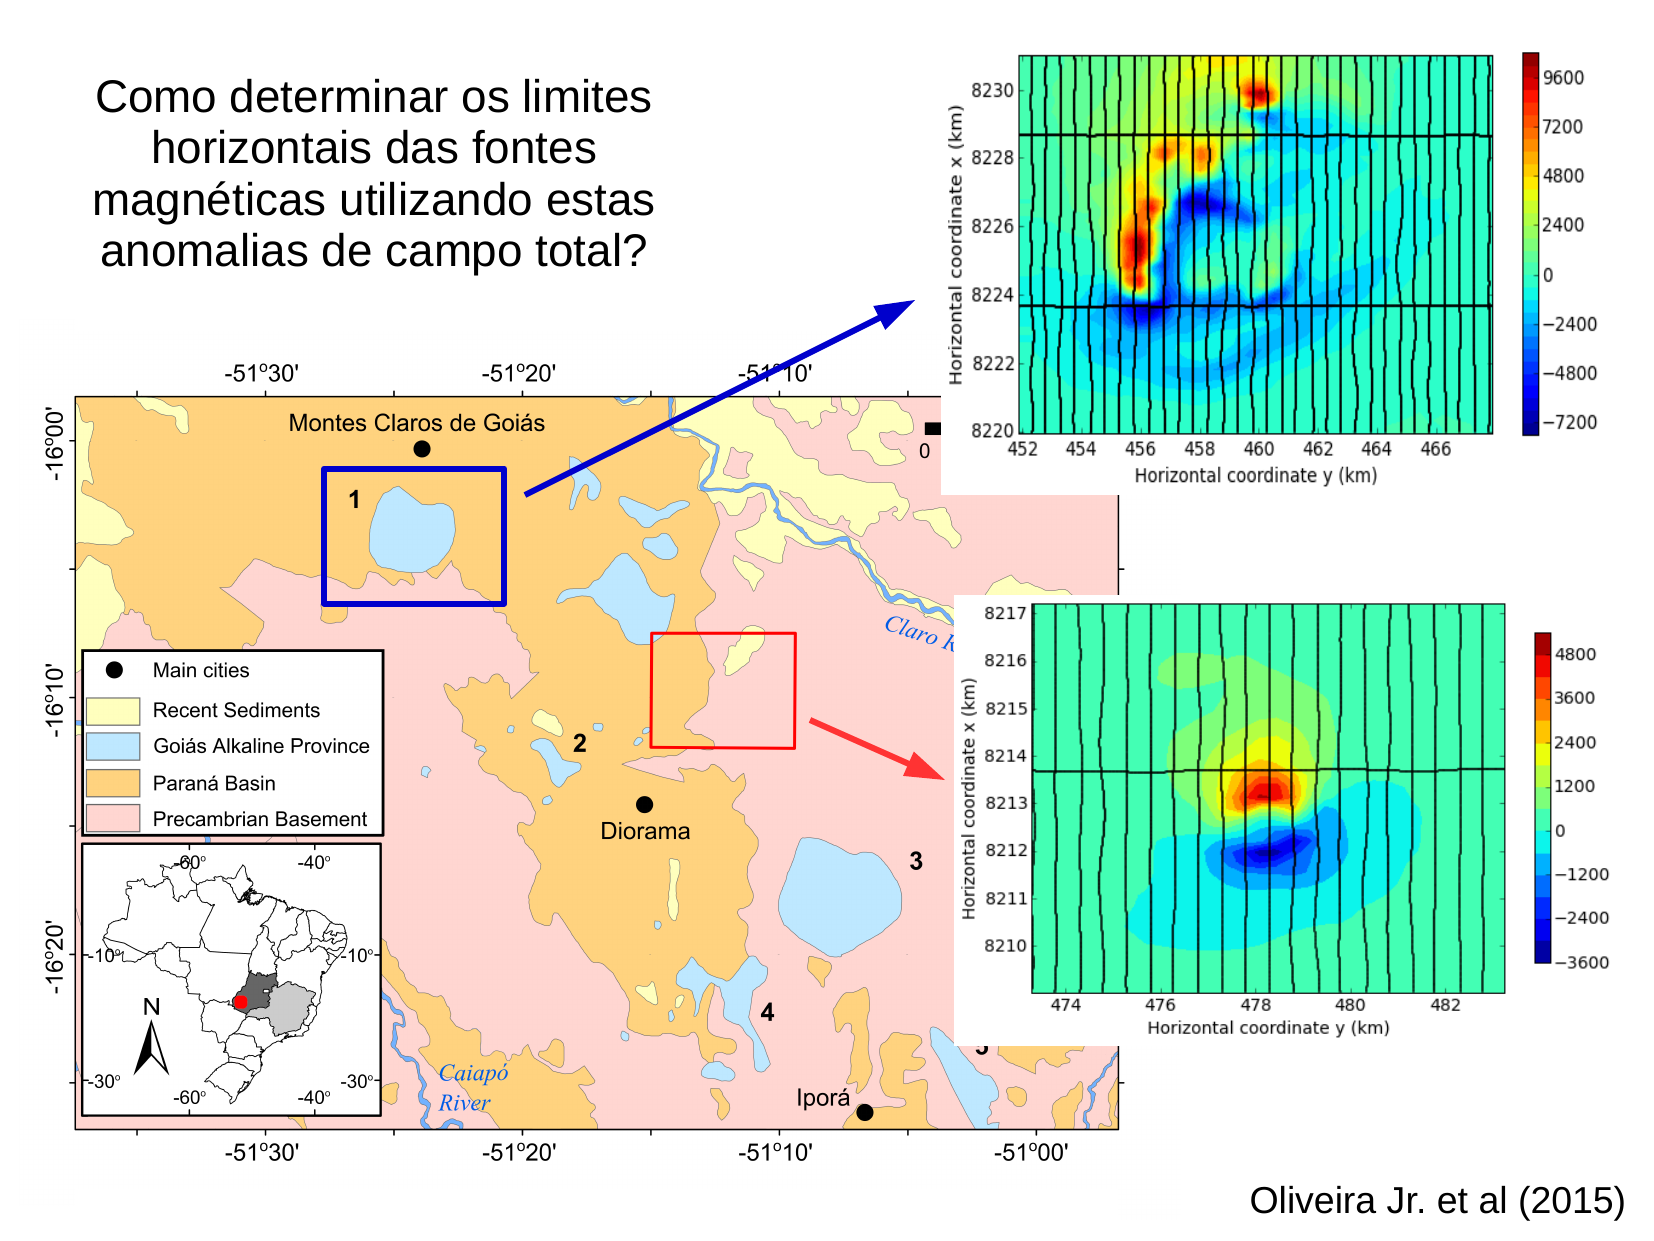

Como determinar os limites horizontais das fontes magnéticas utilizando estas anomalias de campo total?
Oliveira Jr. et al (2015)